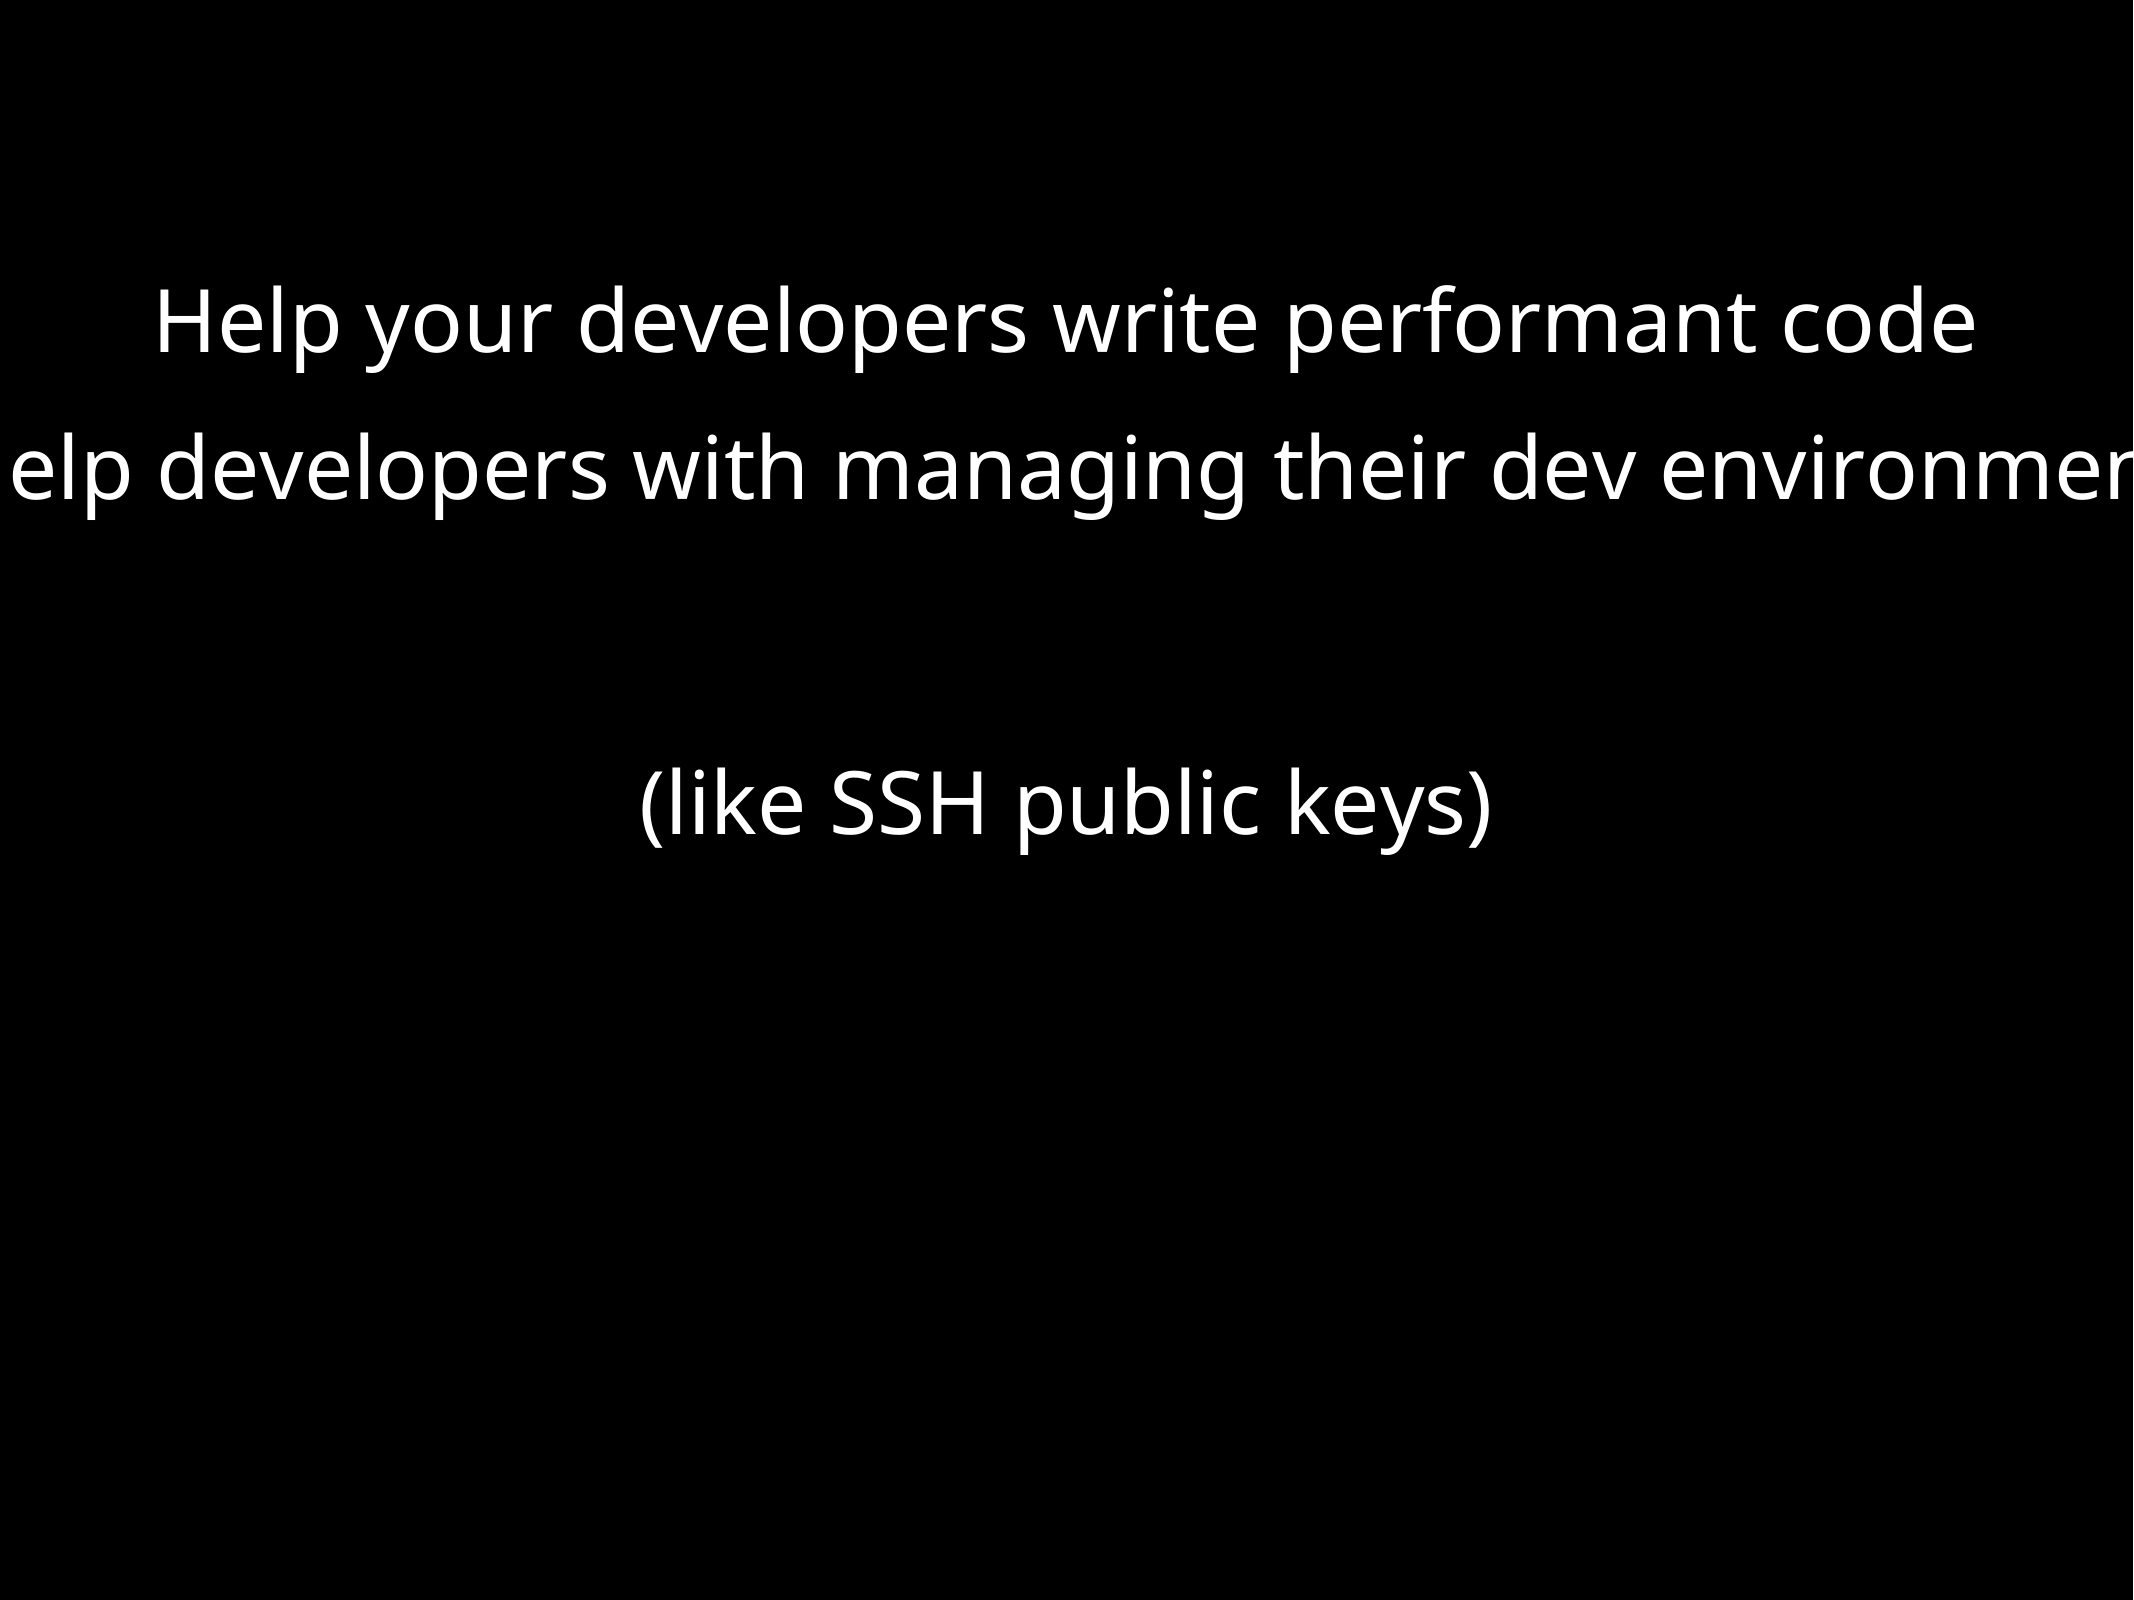

Help your developers write performant code
Help developers with managing their dev environment
(like SSH public keys)